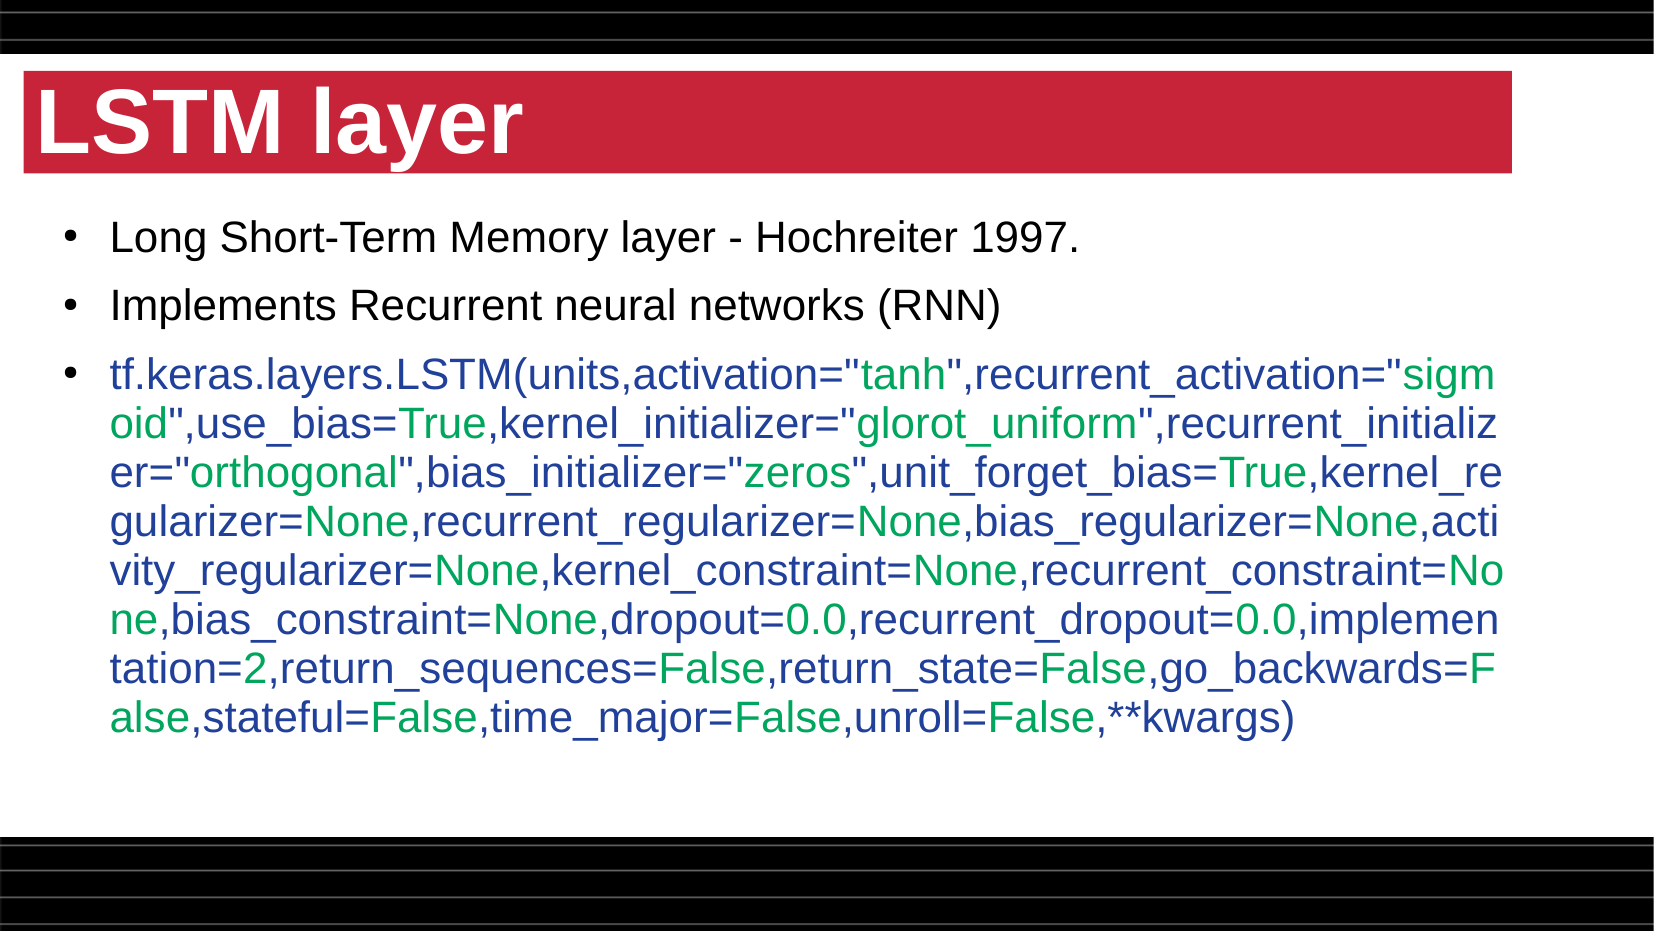

# LSTM layer
Long Short-Term Memory layer - Hochreiter 1997.
Implements Recurrent neural networks (RNN)
tf.keras.layers.LSTM(units,activation="tanh",recurrent_activation="sigmoid",use_bias=True,kernel_initializer="glorot_uniform",recurrent_initializer="orthogonal",bias_initializer="zeros",unit_forget_bias=True,kernel_regularizer=None,recurrent_regularizer=None,bias_regularizer=None,activity_regularizer=None,kernel_constraint=None,recurrent_constraint=None,bias_constraint=None,dropout=0.0,recurrent_dropout=0.0,implementation=2,return_sequences=False,return_state=False,go_backwards=False,stateful=False,time_major=False,unroll=False,**kwargs)